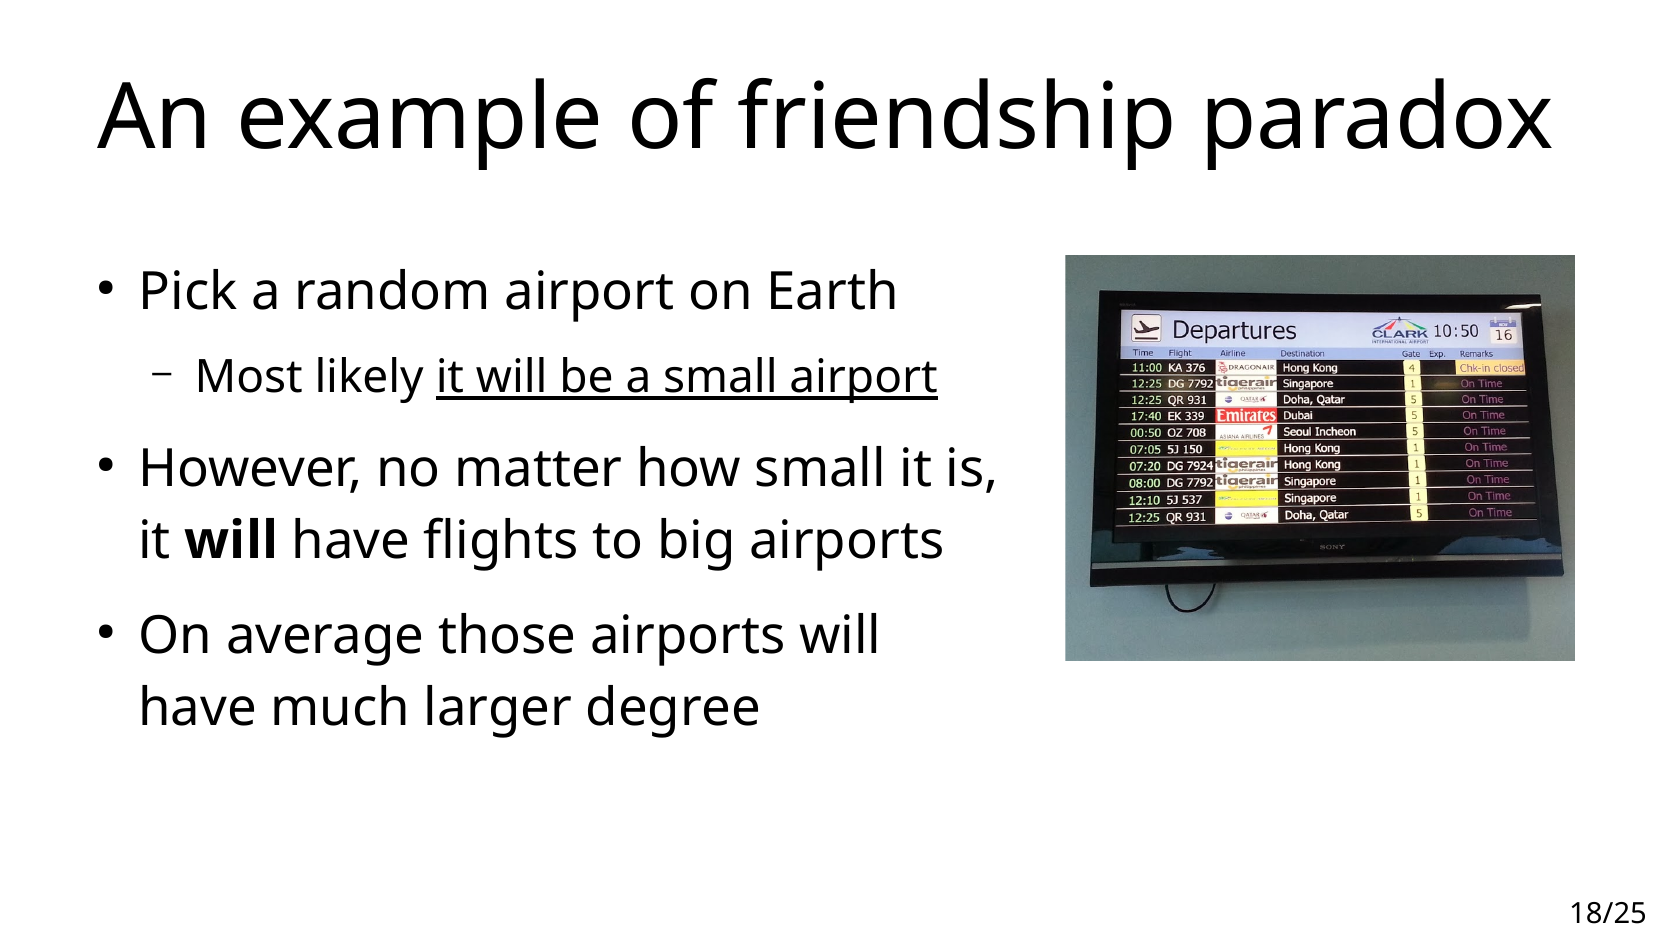

# An example of friendship paradox
Pick a random airport on Earth
Most likely it will be a small airport
However, no matter how small it is, it will have flights to big airports
On average those airports will have much larger degree
18